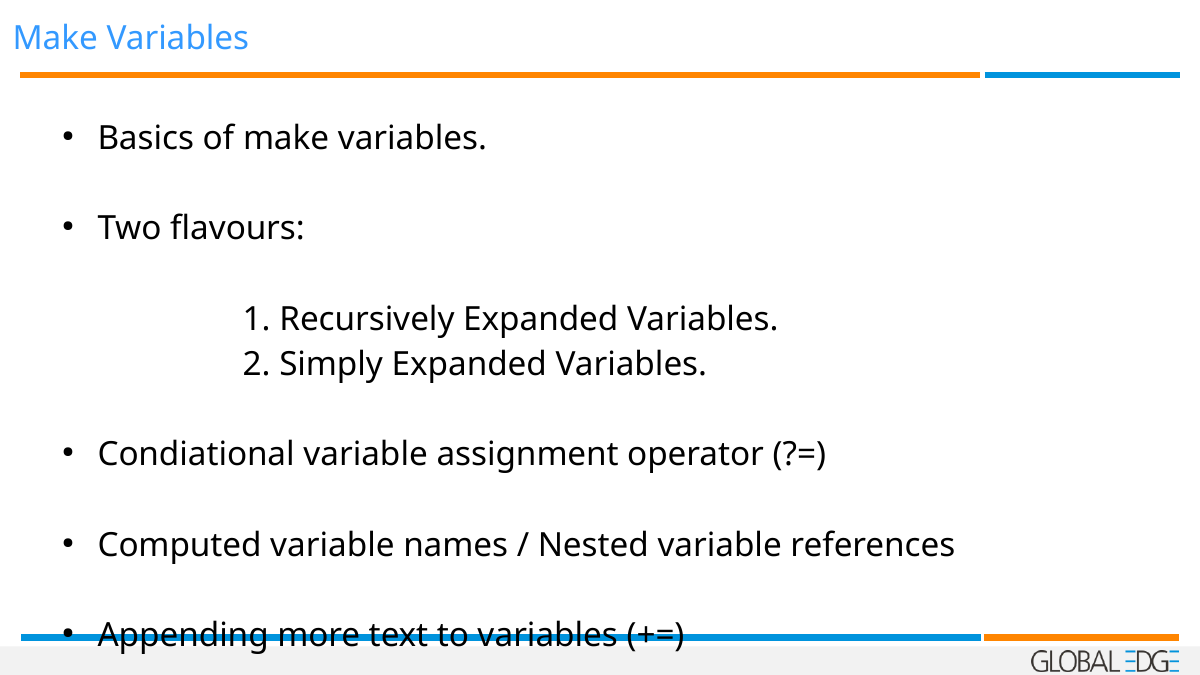

# Make Variables
Basics of make variables.
Two flavours:
1. Recursively Expanded Variables.
2. Simply Expanded Variables.
Condiational variable assignment operator (?=)
Computed variable names / Nested variable references
Appending more text to variables (+=)